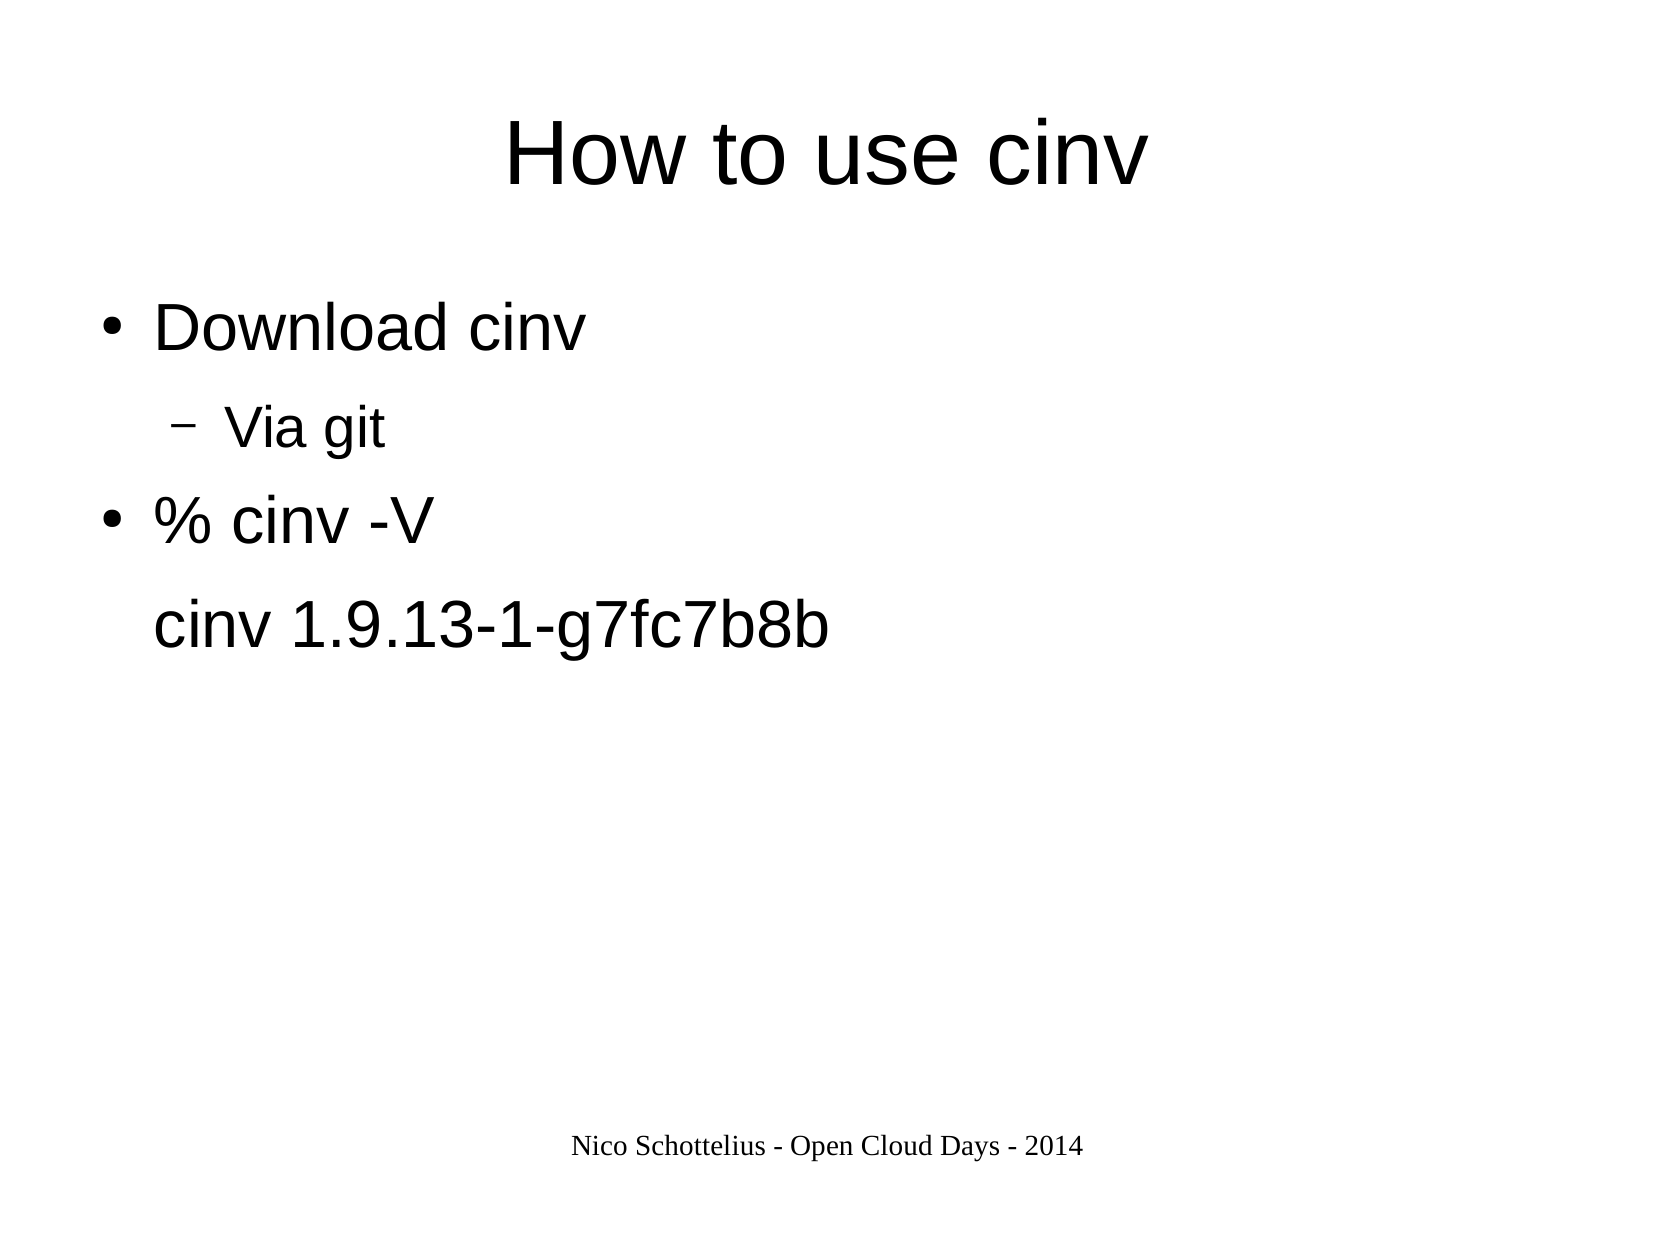

# How to use cinv
Download cinv
Via git
% cinv -V
cinv 1.9.13-1-g7fc7b8b
Nico Schottelius - Open Cloud Days - 2014